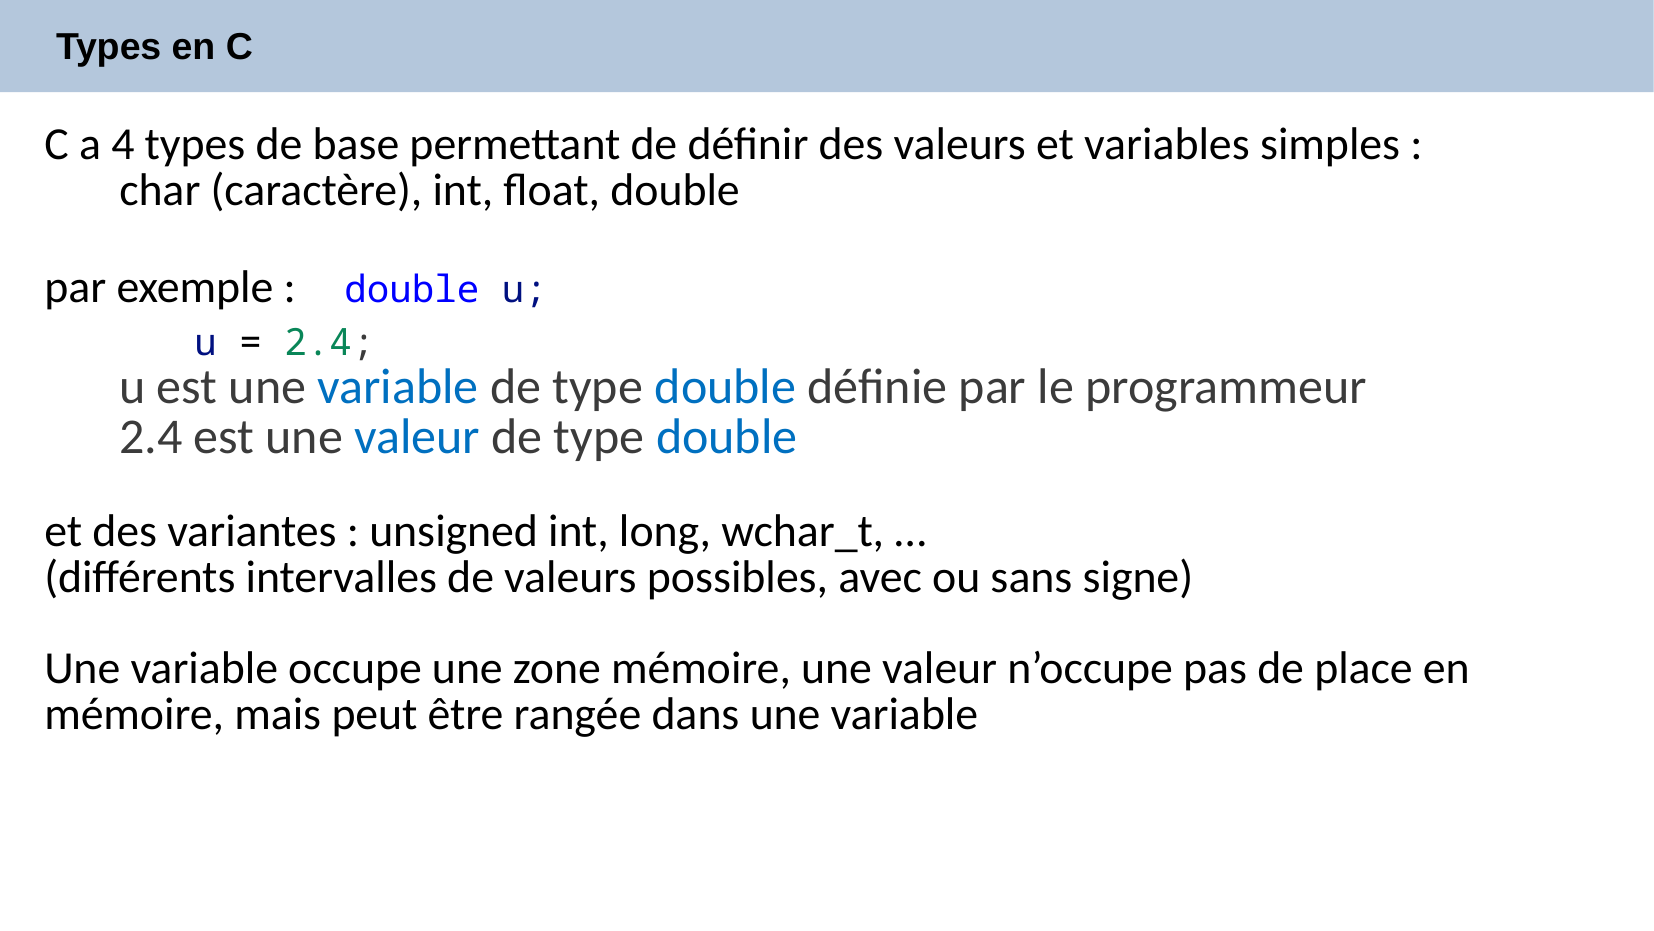

Types en C
C a 4 types de base permettant de définir des valeurs et variables simples :
	char (caractère), int, float, double
par exemple : 	double u;
		u = 2.4;
	u est une variable de type double définie par le programmeur
	2.4 est une valeur de type double
et des variantes : unsigned int, long, wchar_t, …
(différents intervalles de valeurs possibles, avec ou sans signe)
Une variable occupe une zone mémoire, une valeur n’occupe pas de place en mémoire, mais peut être rangée dans une variable